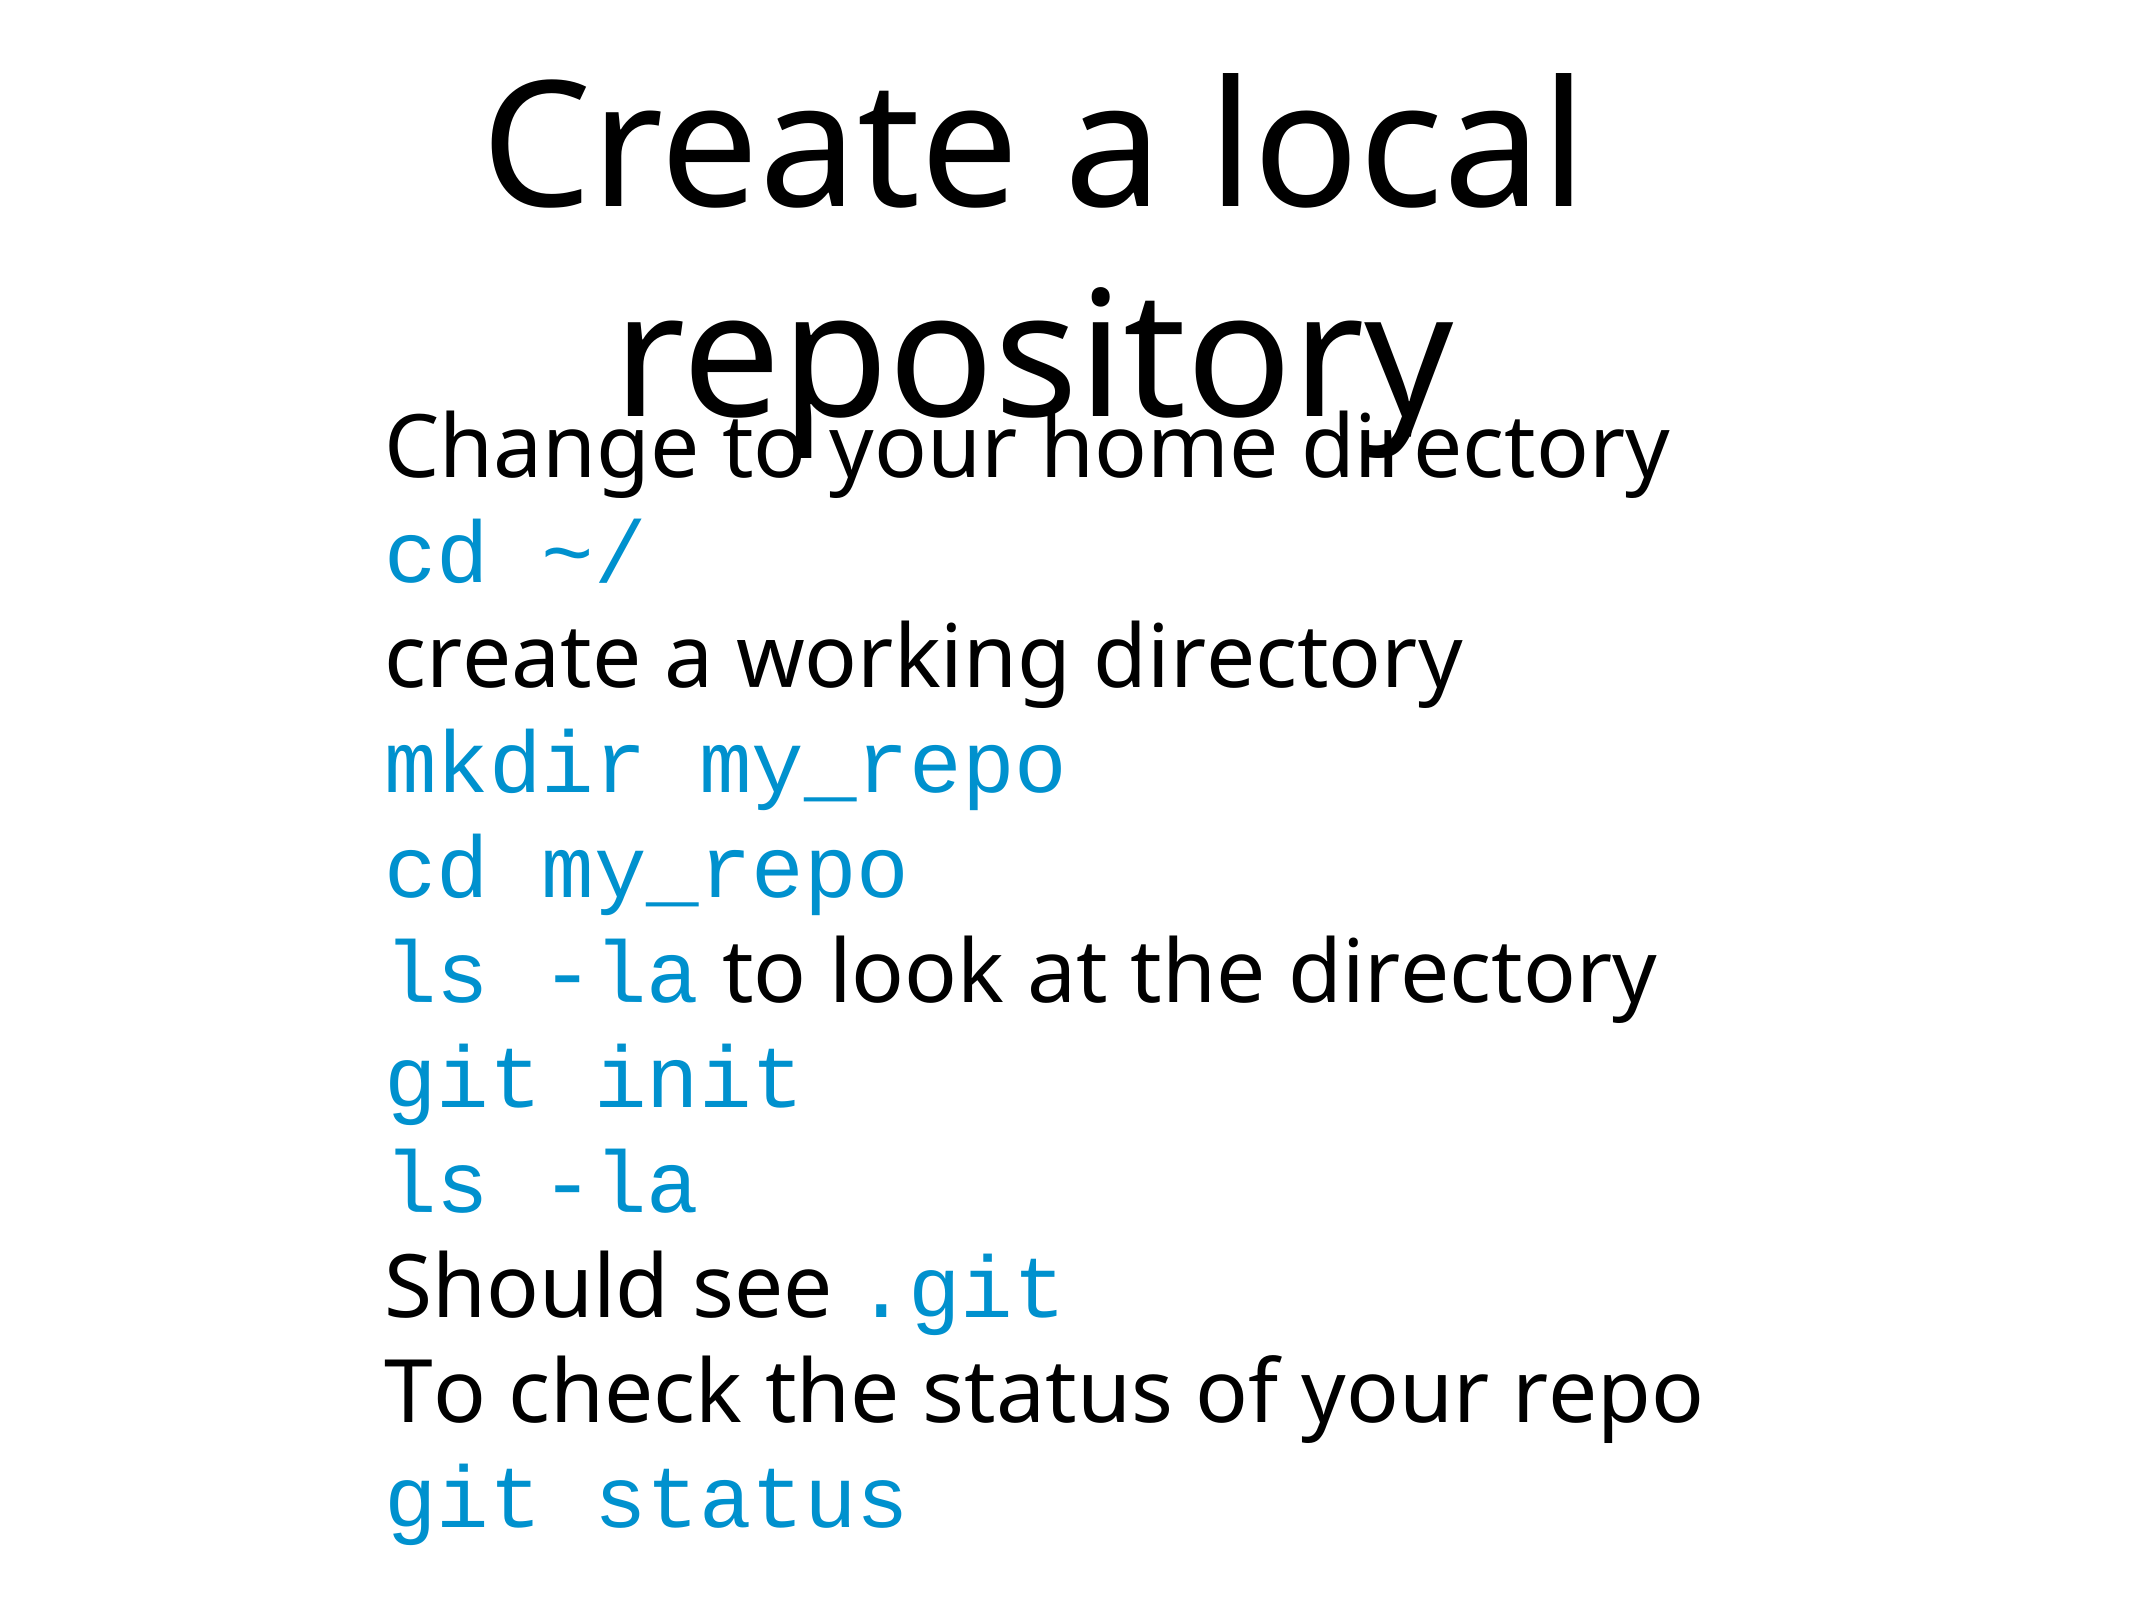

# Create a local repository
Change to your home directory
cd ~/
create a working directory
mkdir my_repo
cd my_repo
ls -la to look at the directory
git init
ls -la
Should see .git
To check the status of your repo
git status